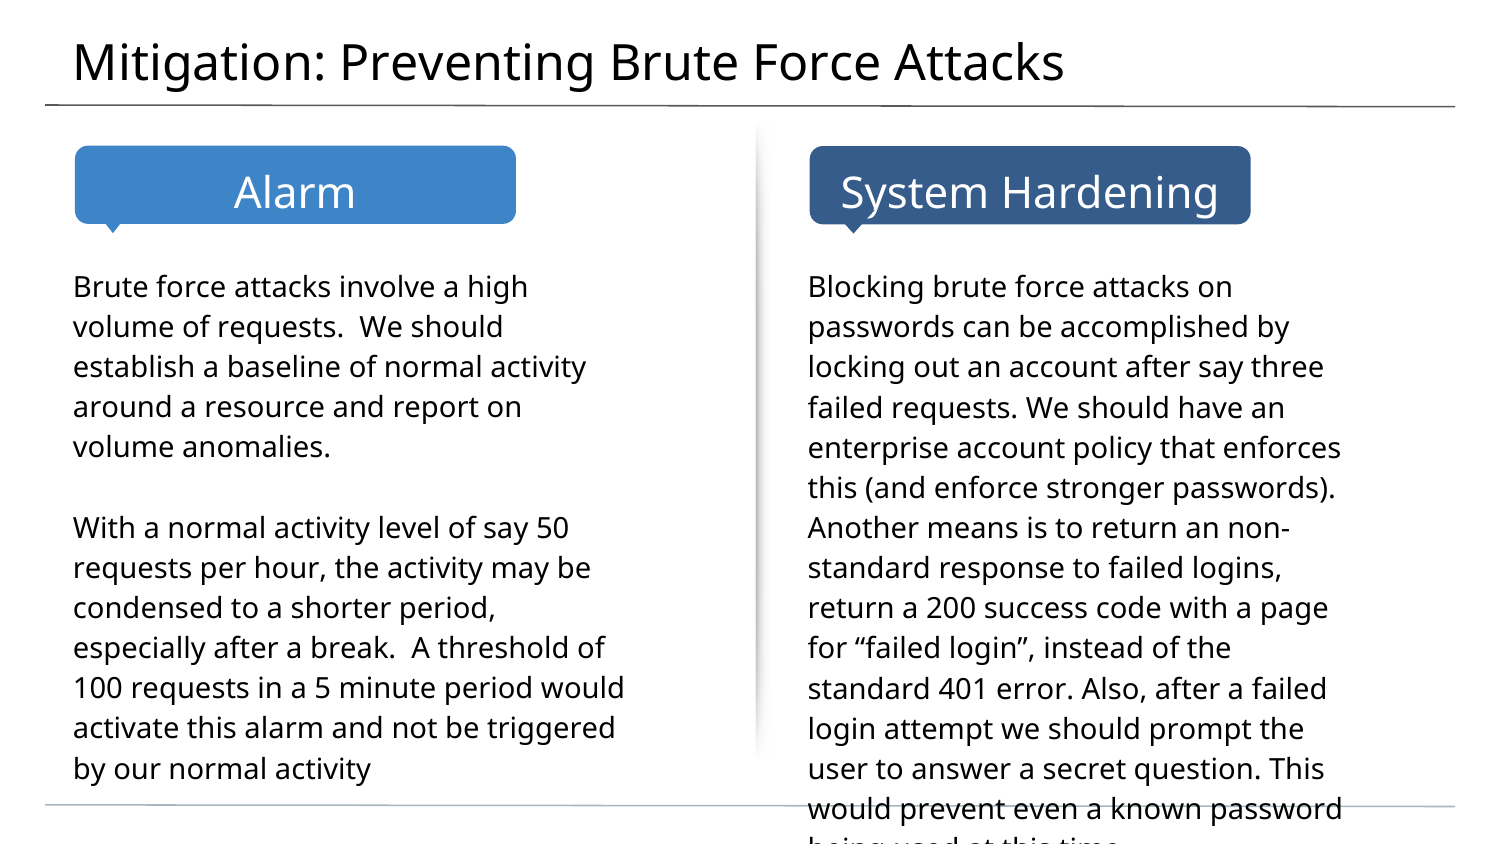

# Mitigation: Preventing Brute Force Attacks
Brute force attacks involve a high volume of requests. We should establish a baseline of normal activity around a resource and report on volume anomalies.
With a normal activity level of say 50 requests per hour, the activity may be condensed to a shorter period, especially after a break. A threshold of 100 requests in a 5 minute period would activate this alarm and not be triggered by our normal activity
Blocking brute force attacks on passwords can be accomplished by locking out an account after say three failed requests. We should have an enterprise account policy that enforces this (and enforce stronger passwords). Another means is to return an non-standard response to failed logins, return a 200 success code with a page for “failed login”, instead of the standard 401 error. Also, after a failed login attempt we should prompt the user to answer a secret question. This would prevent even a known password being used at this time.